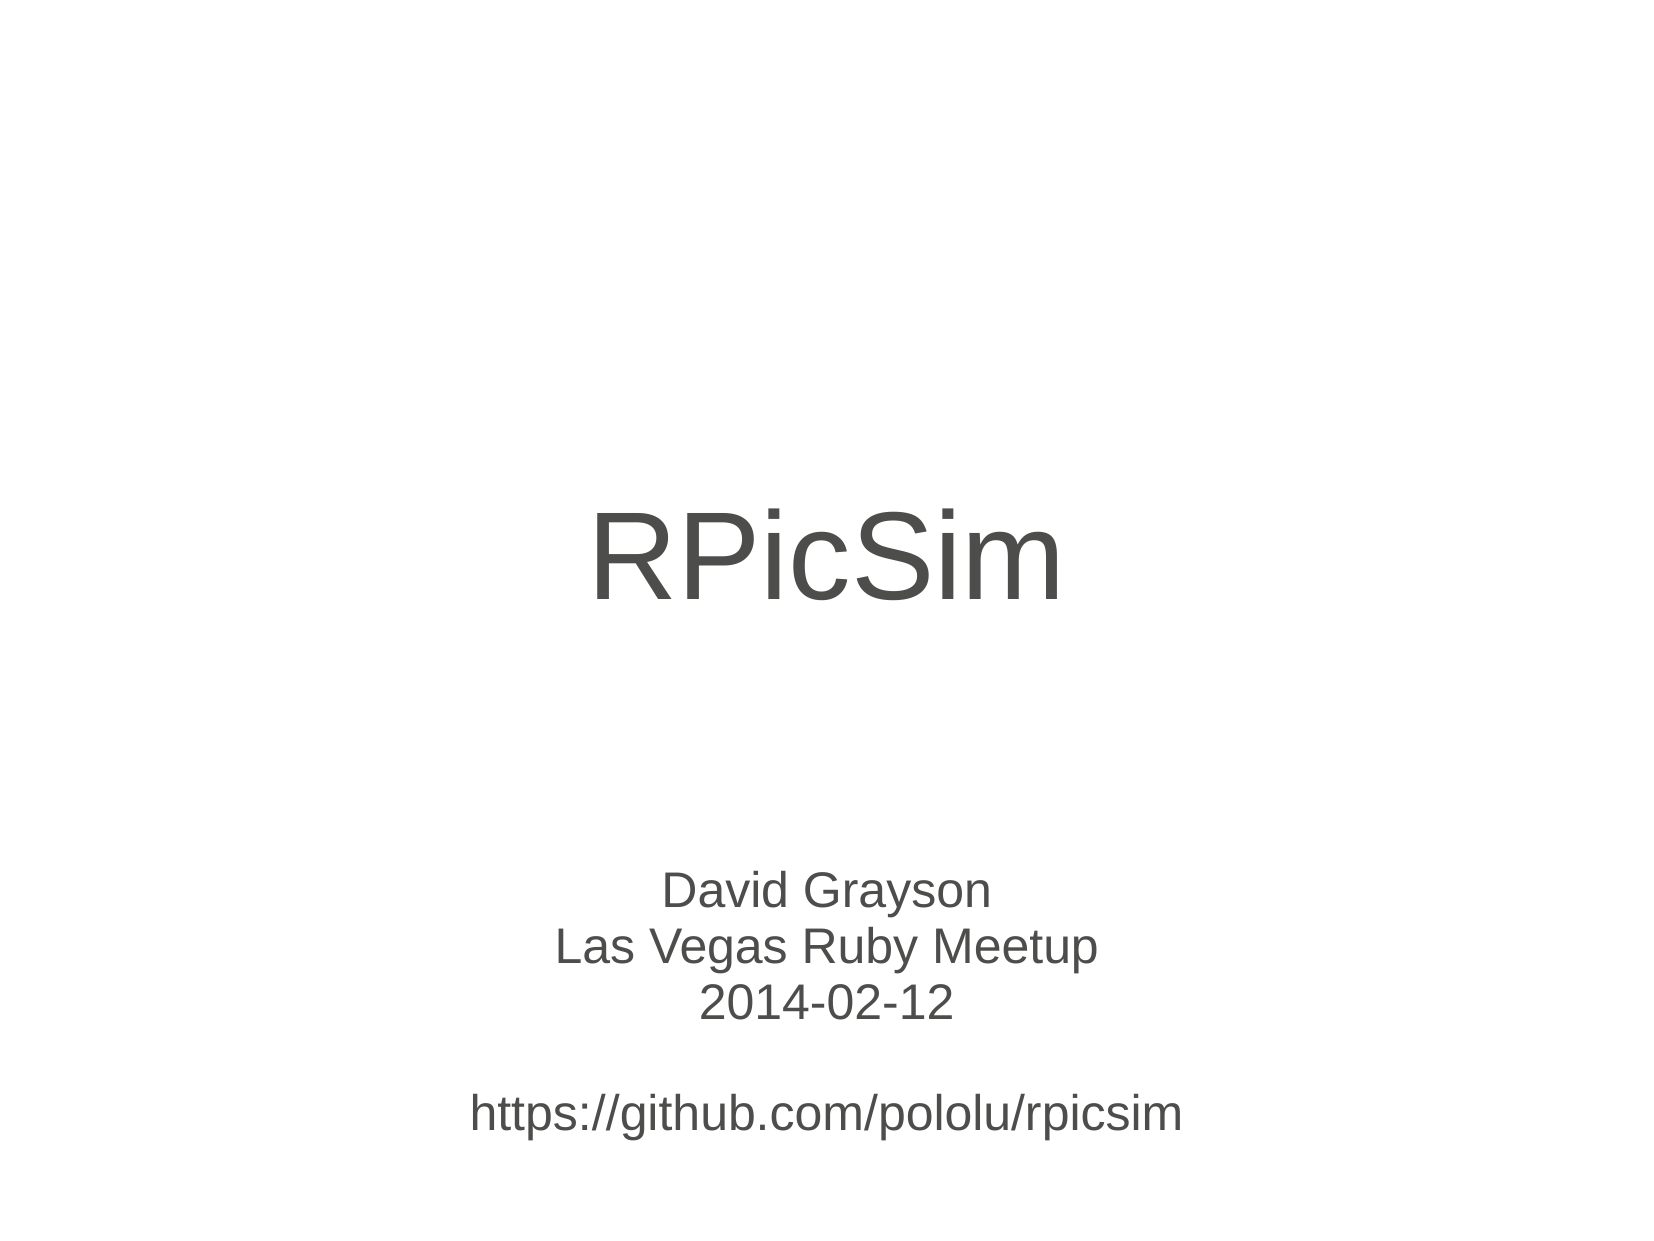

# RPicSim
David Grayson
Las Vegas Ruby Meetup
2014-02-12
https://github.com/pololu/rpicsim